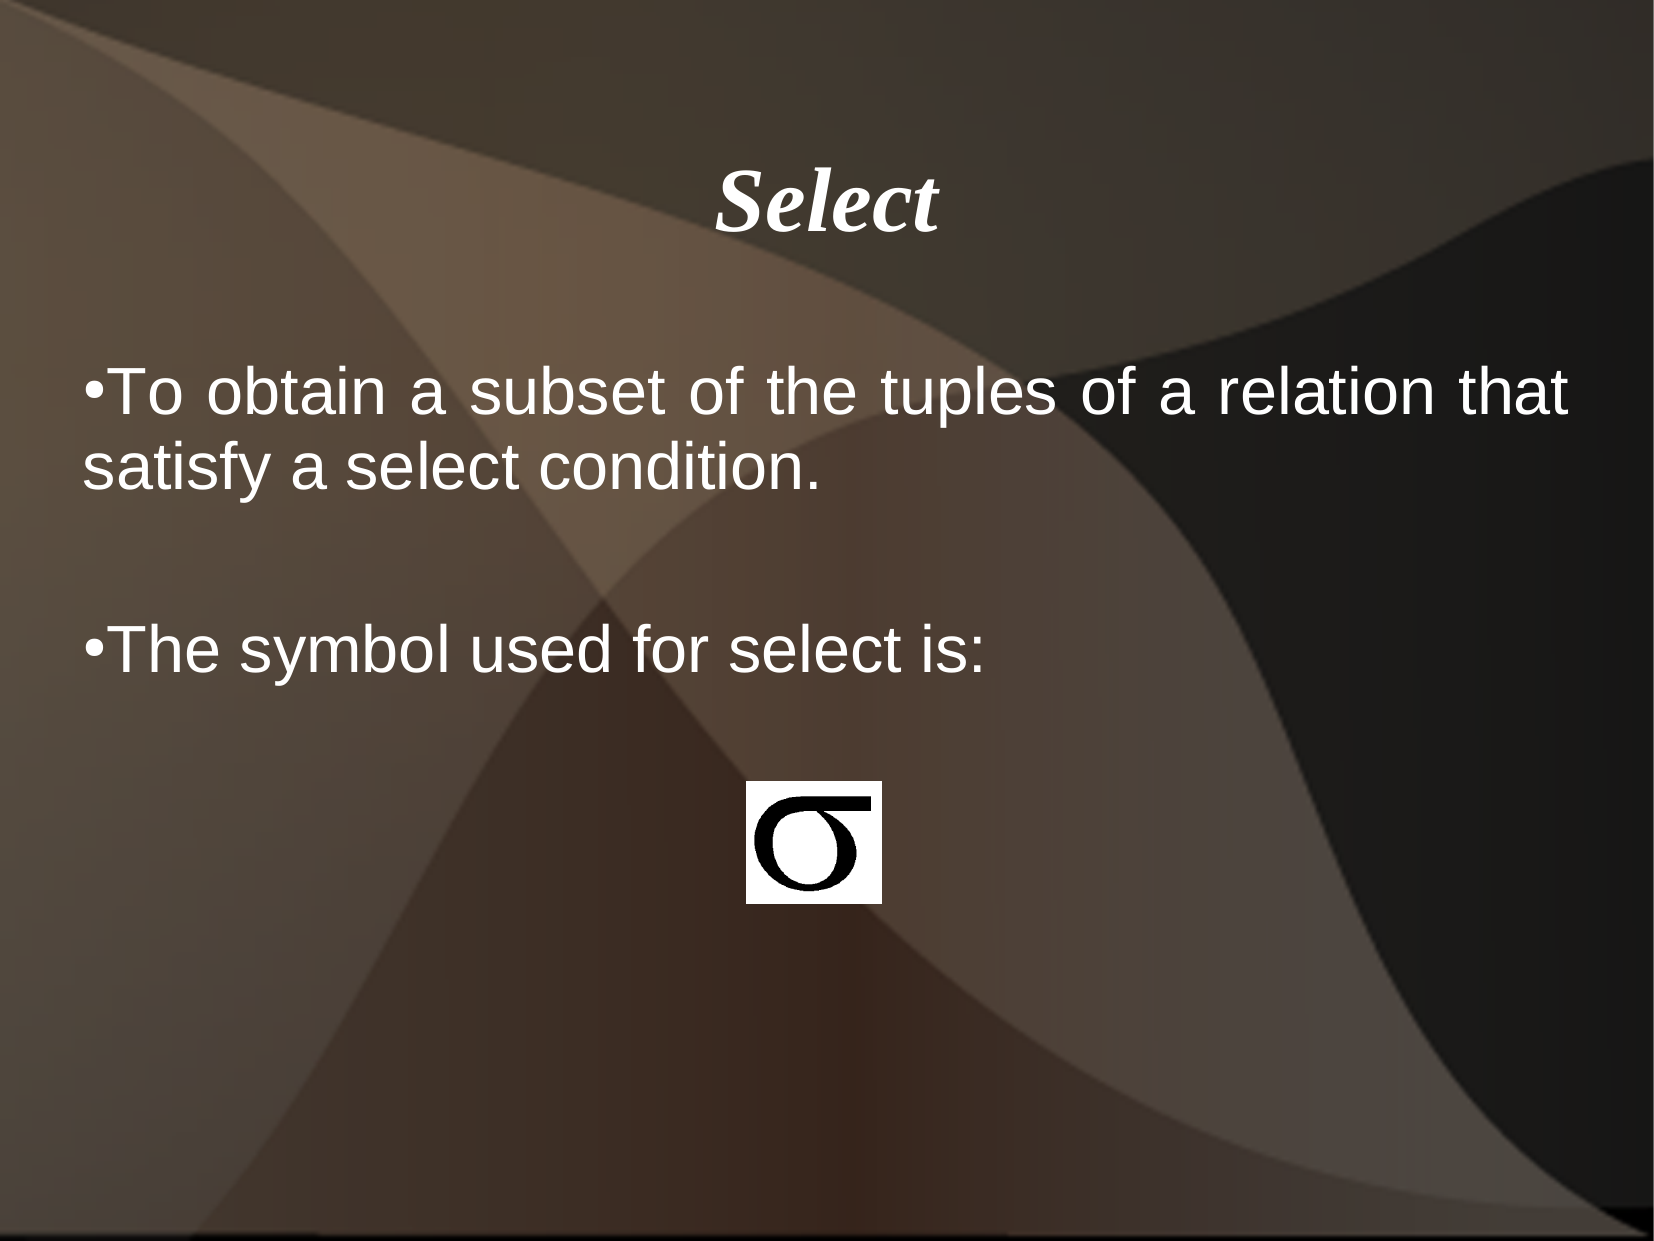

# Select
To obtain a subset of the tuples of a relation that satisfy a select condition.
The symbol used for select is: